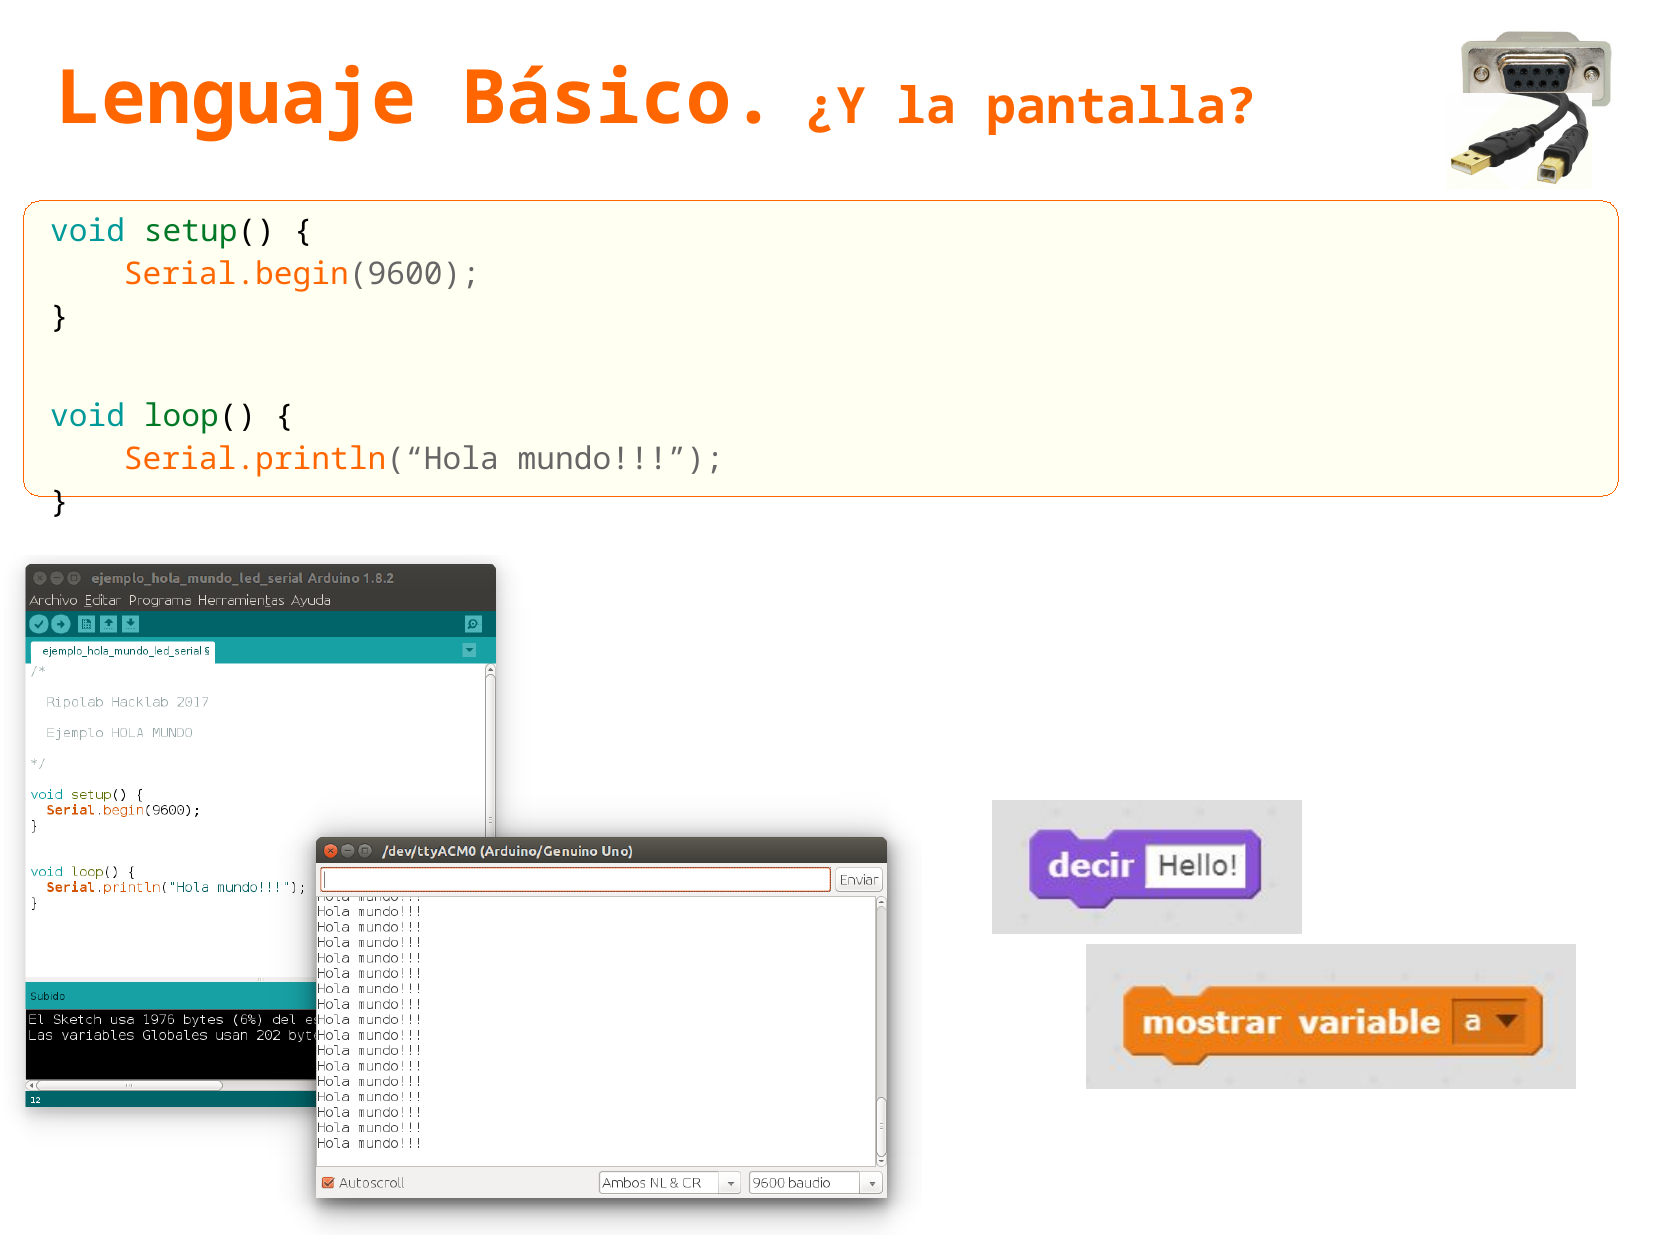

Lenguaje Básico. ¿Y la pantalla?
void setup() {
	Serial.begin(9600);
}
void loop() {
	Serial.println(“Hola mundo!!!”);
}